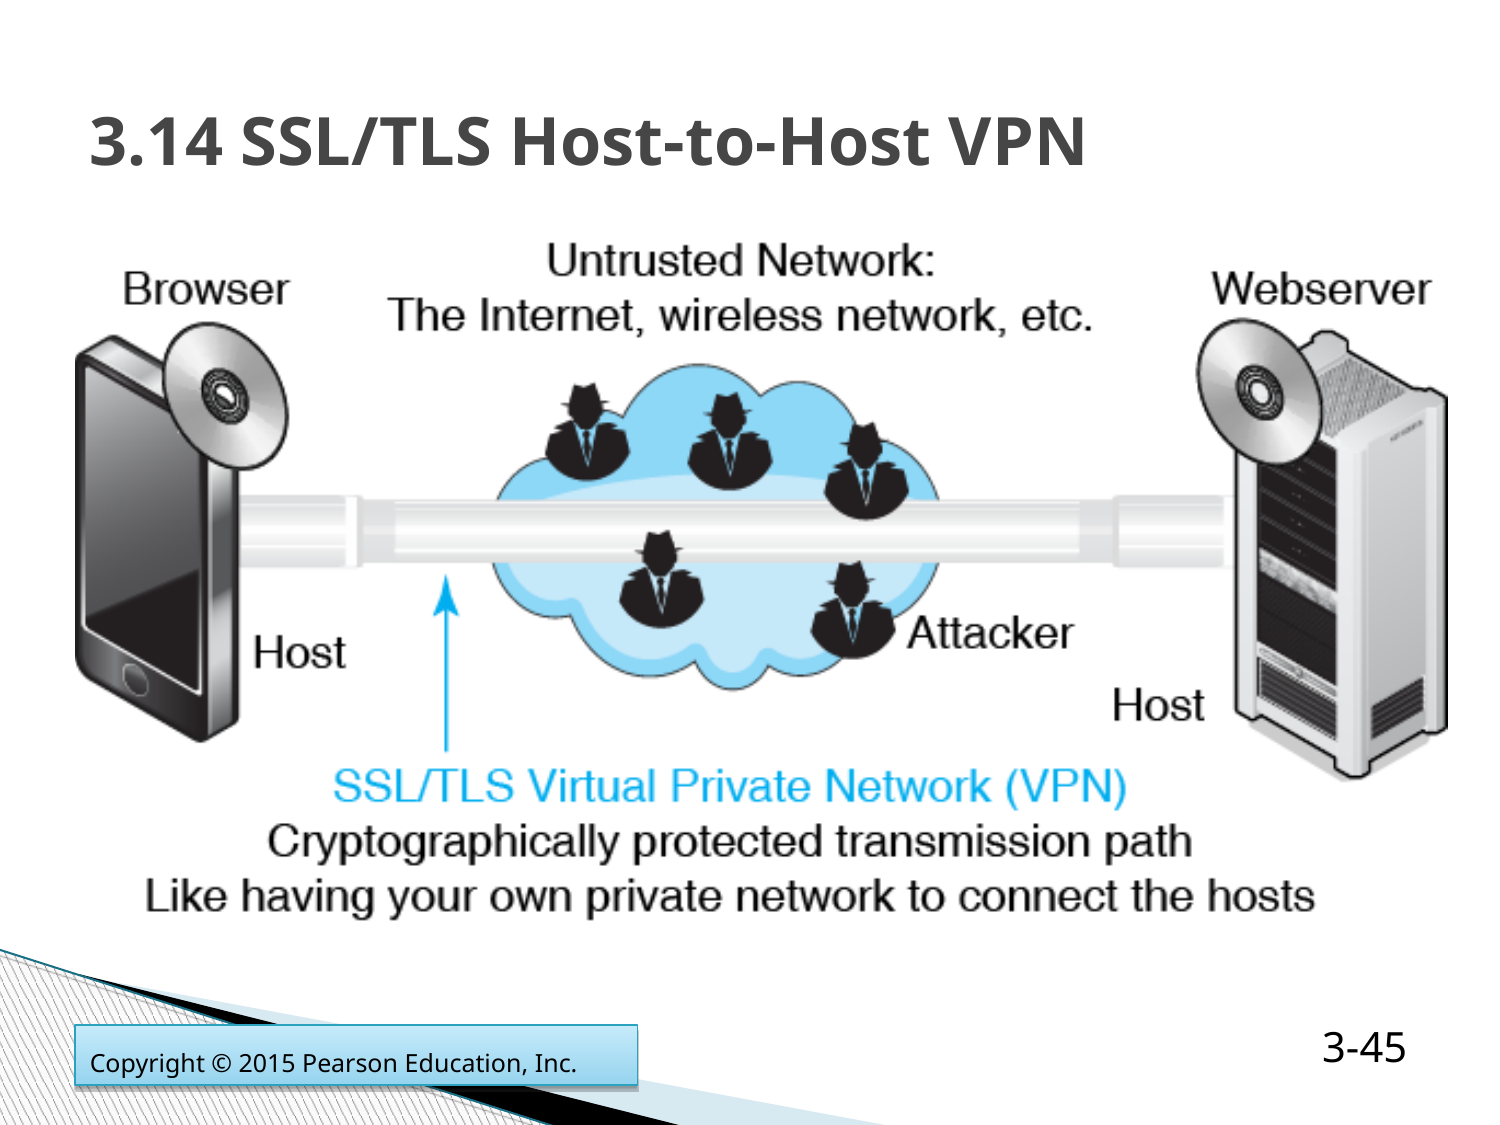

# 3.14 SSL/TLS Host-to-Host VPN
Copyright © 2015 Pearson Education, Inc.